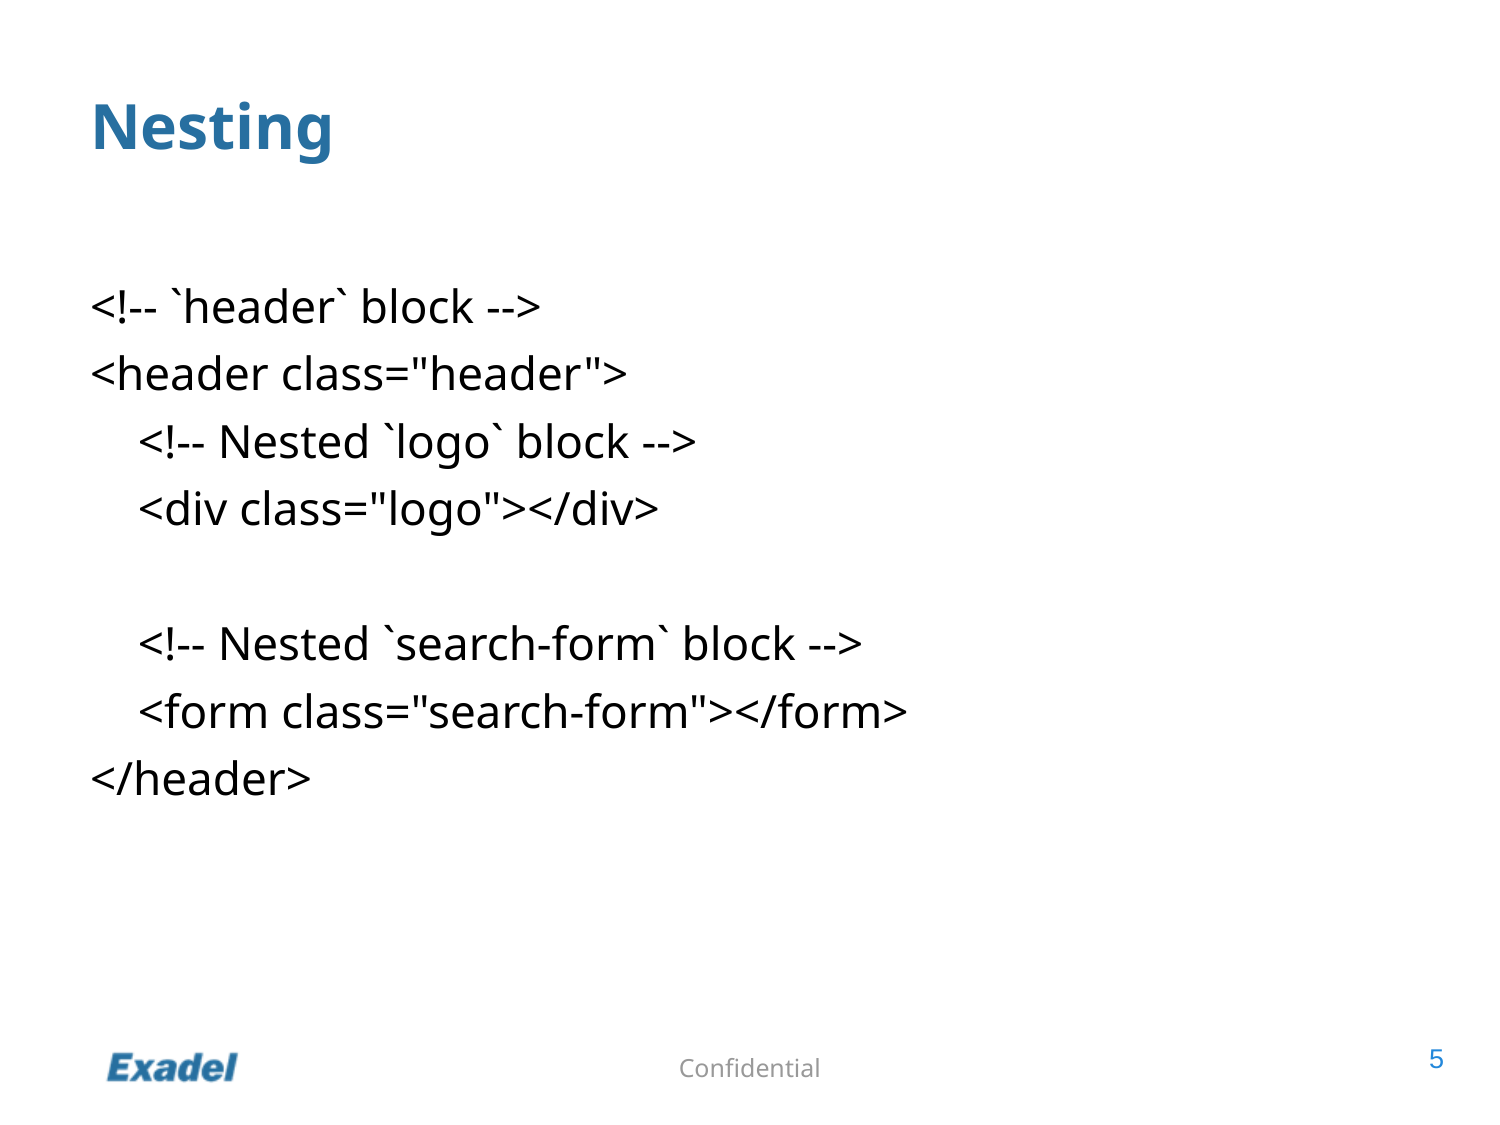

# Nesting
<!-- `header` block -->
<header class="header">
 <!-- Nested `logo` block -->
 <div class="logo"></div>
 <!-- Nested `search-form` block -->
 <form class="search-form"></form>
</header>